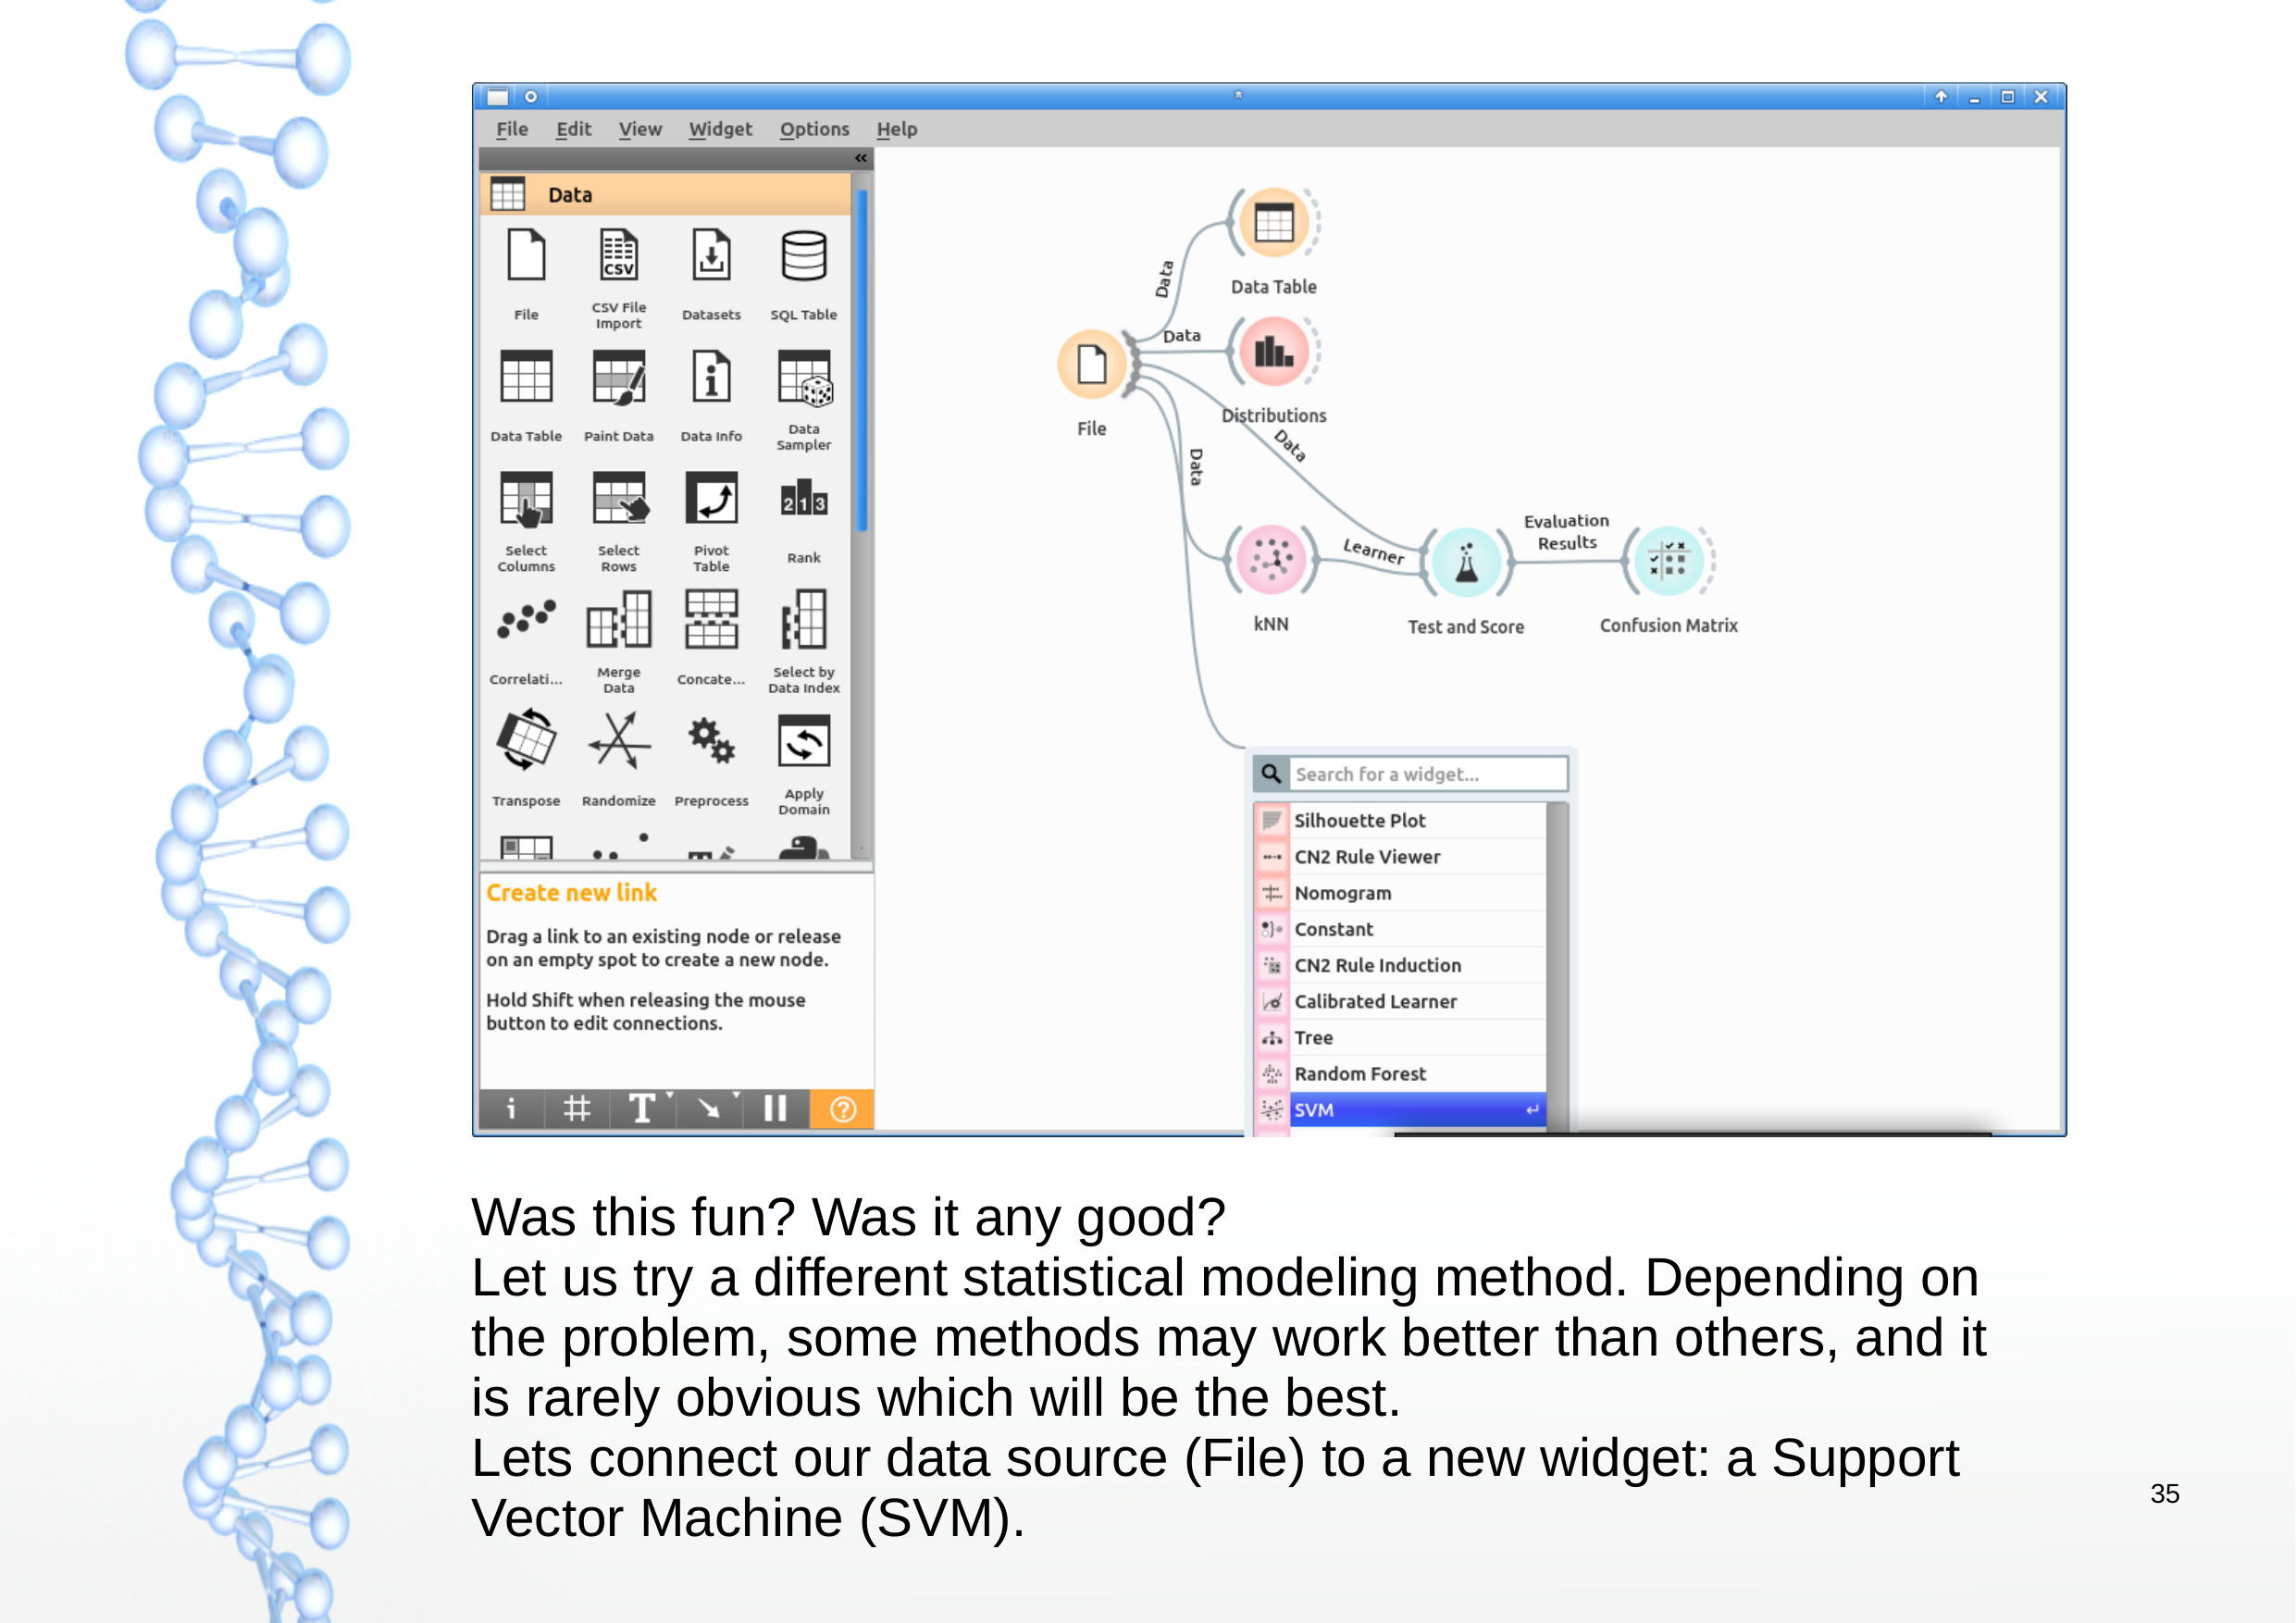

Was this fun? Was it any good?
Let us try a different statistical modeling method. Depending on the problem, some methods may work better than others, and it is rarely obvious which will be the best.
Lets connect our data source (File) to a new widget: a Support Vector Machine (SVM).
35